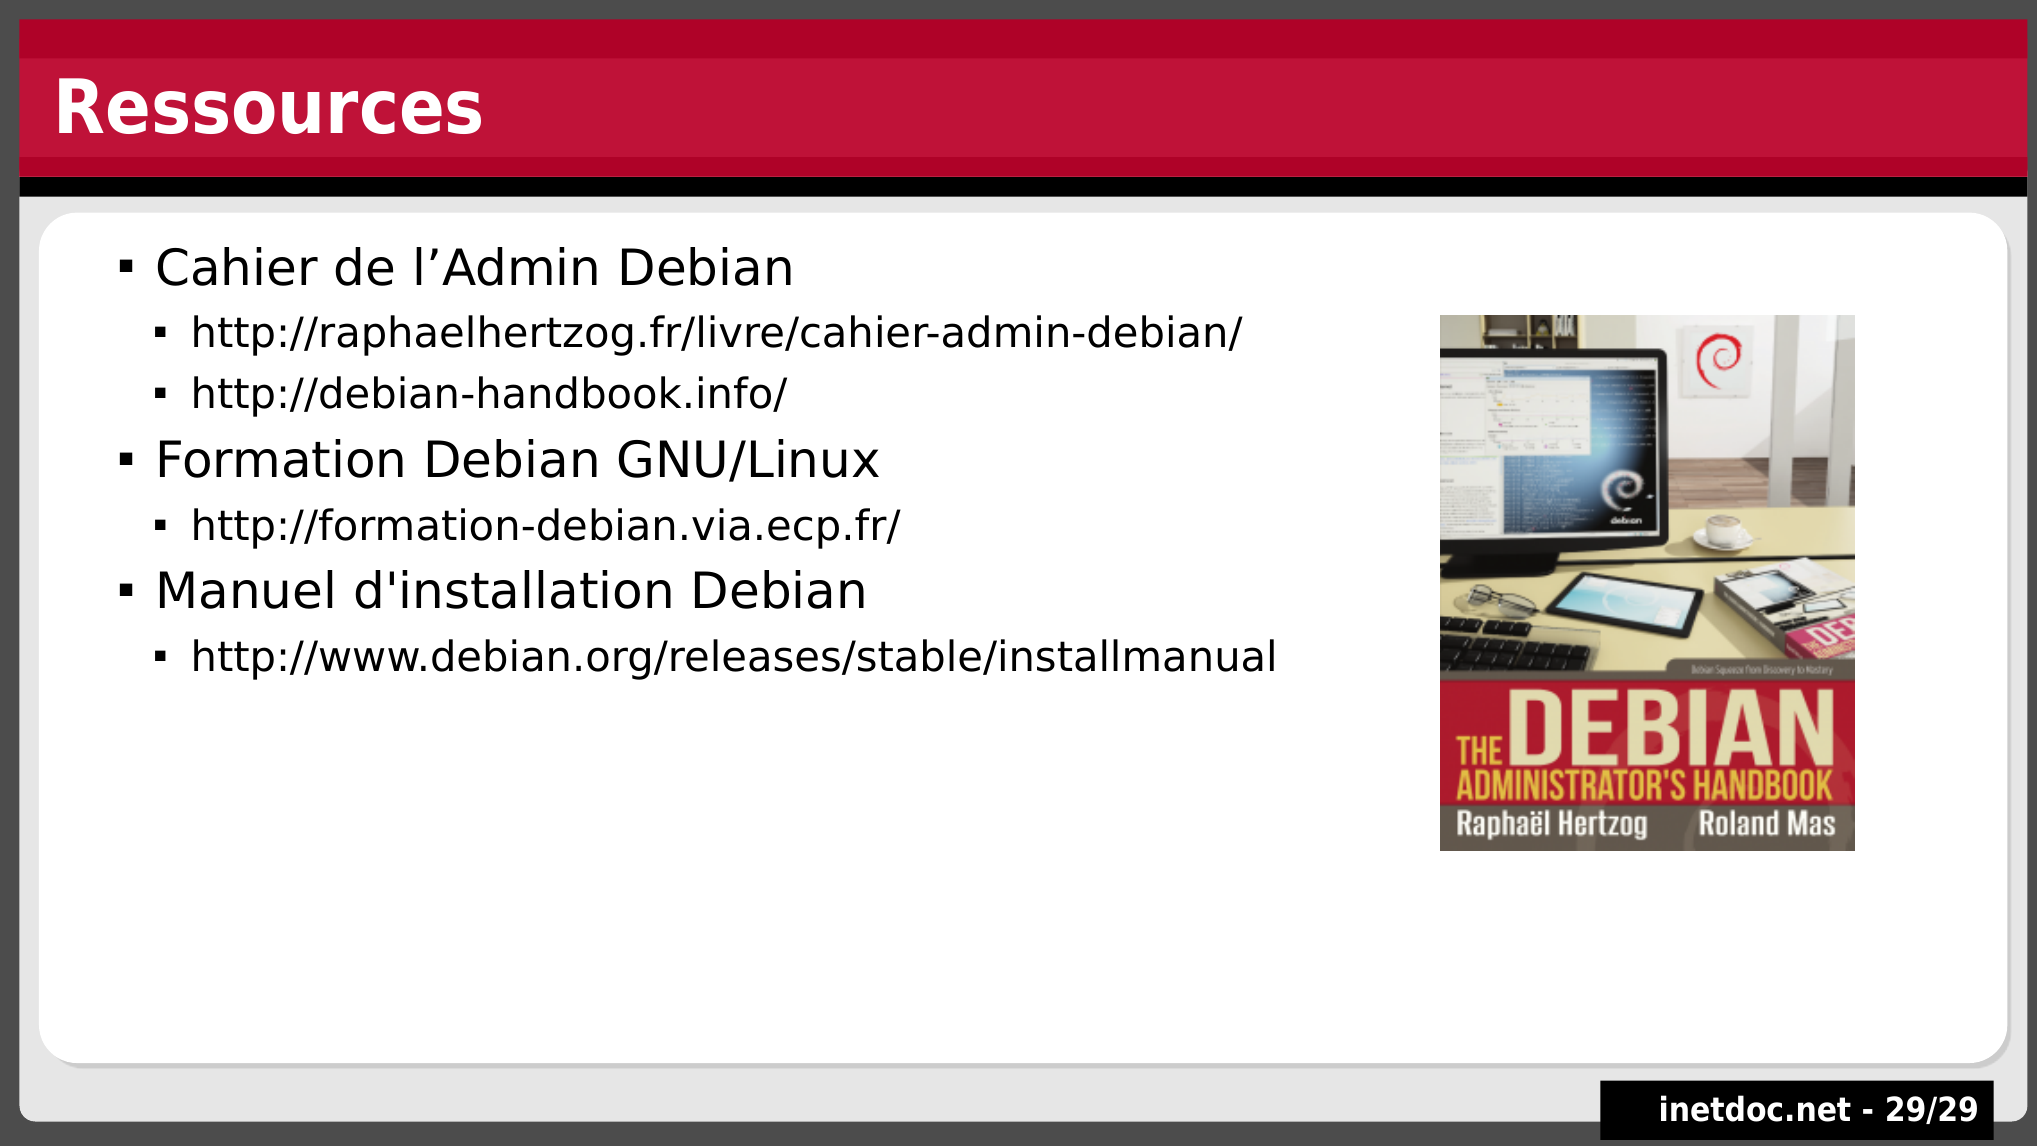

Ressources
Cahier de l’Admin Debian
http://raphaelhertzog.fr/livre/cahier-admin-debian/
http://debian-handbook.info/
Formation Debian GNU/Linux
http://formation-debian.via.ecp.fr/
Manuel d'installation Debian
http://www.debian.org/releases/stable/installmanual
inetdoc.net - /29